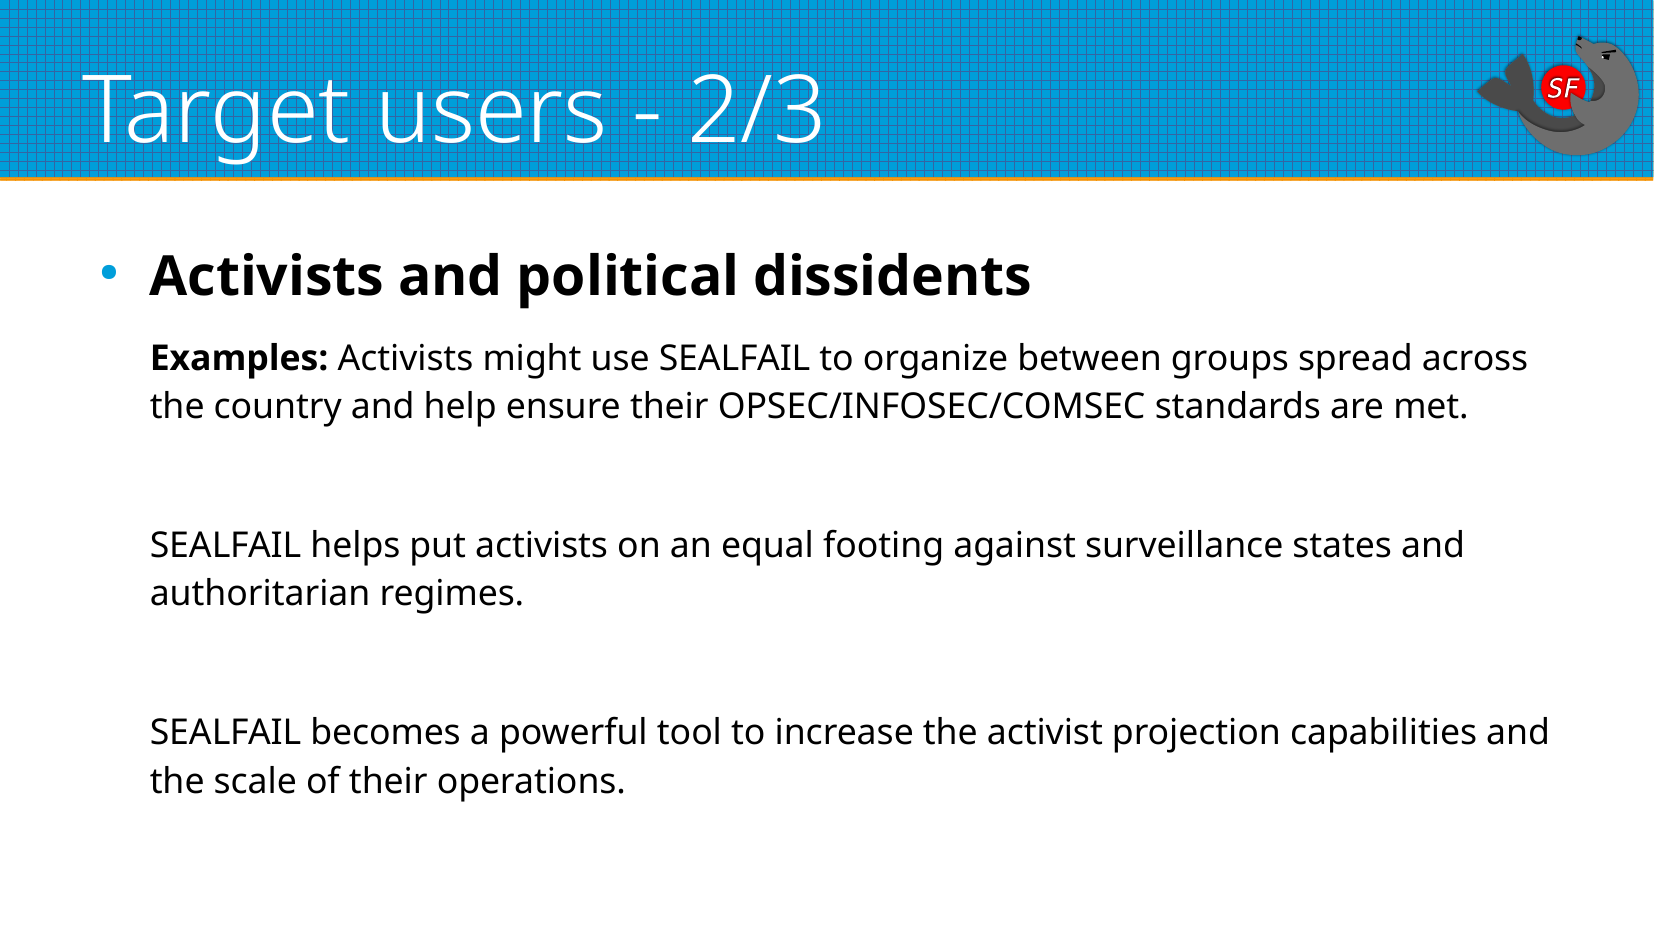

# Target users - 2/3
Activists and political dissidents
Examples: Activists might use SEALFAIL to organize between groups spread across the country and help ensure their OPSEC/INFOSEC/COMSEC standards are met.
SEALFAIL helps put activists on an equal footing against surveillance states and authoritarian regimes.
SEALFAIL becomes a powerful tool to increase the activist projection capabilities and the scale of their operations.